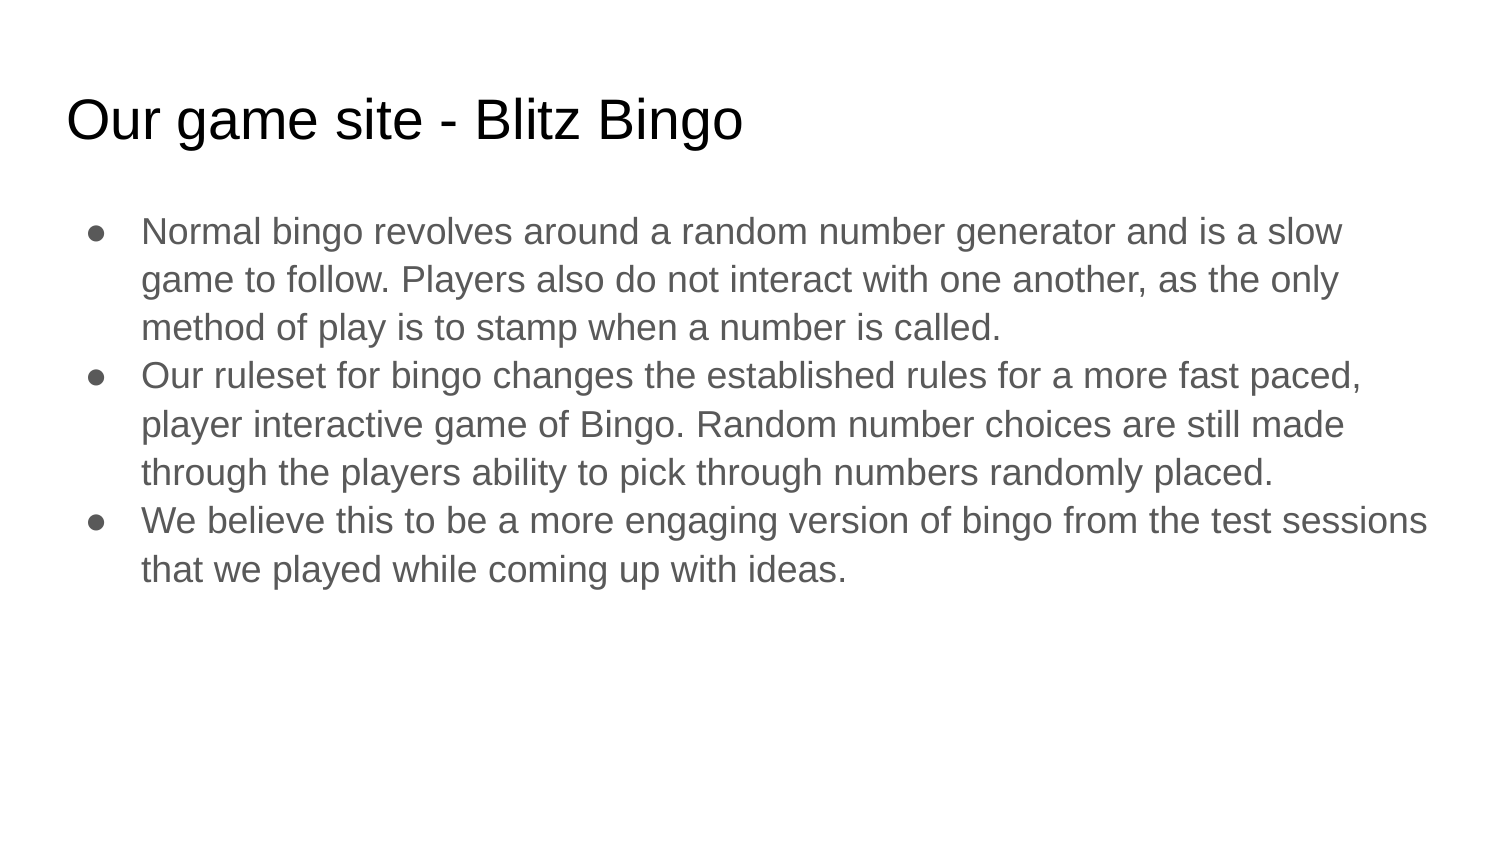

# Our game site - Blitz Bingo
Normal bingo revolves around a random number generator and is a slow game to follow. Players also do not interact with one another, as the only method of play is to stamp when a number is called.
Our ruleset for bingo changes the established rules for a more fast paced, player interactive game of Bingo. Random number choices are still made through the players ability to pick through numbers randomly placed.
We believe this to be a more engaging version of bingo from the test sessions that we played while coming up with ideas.